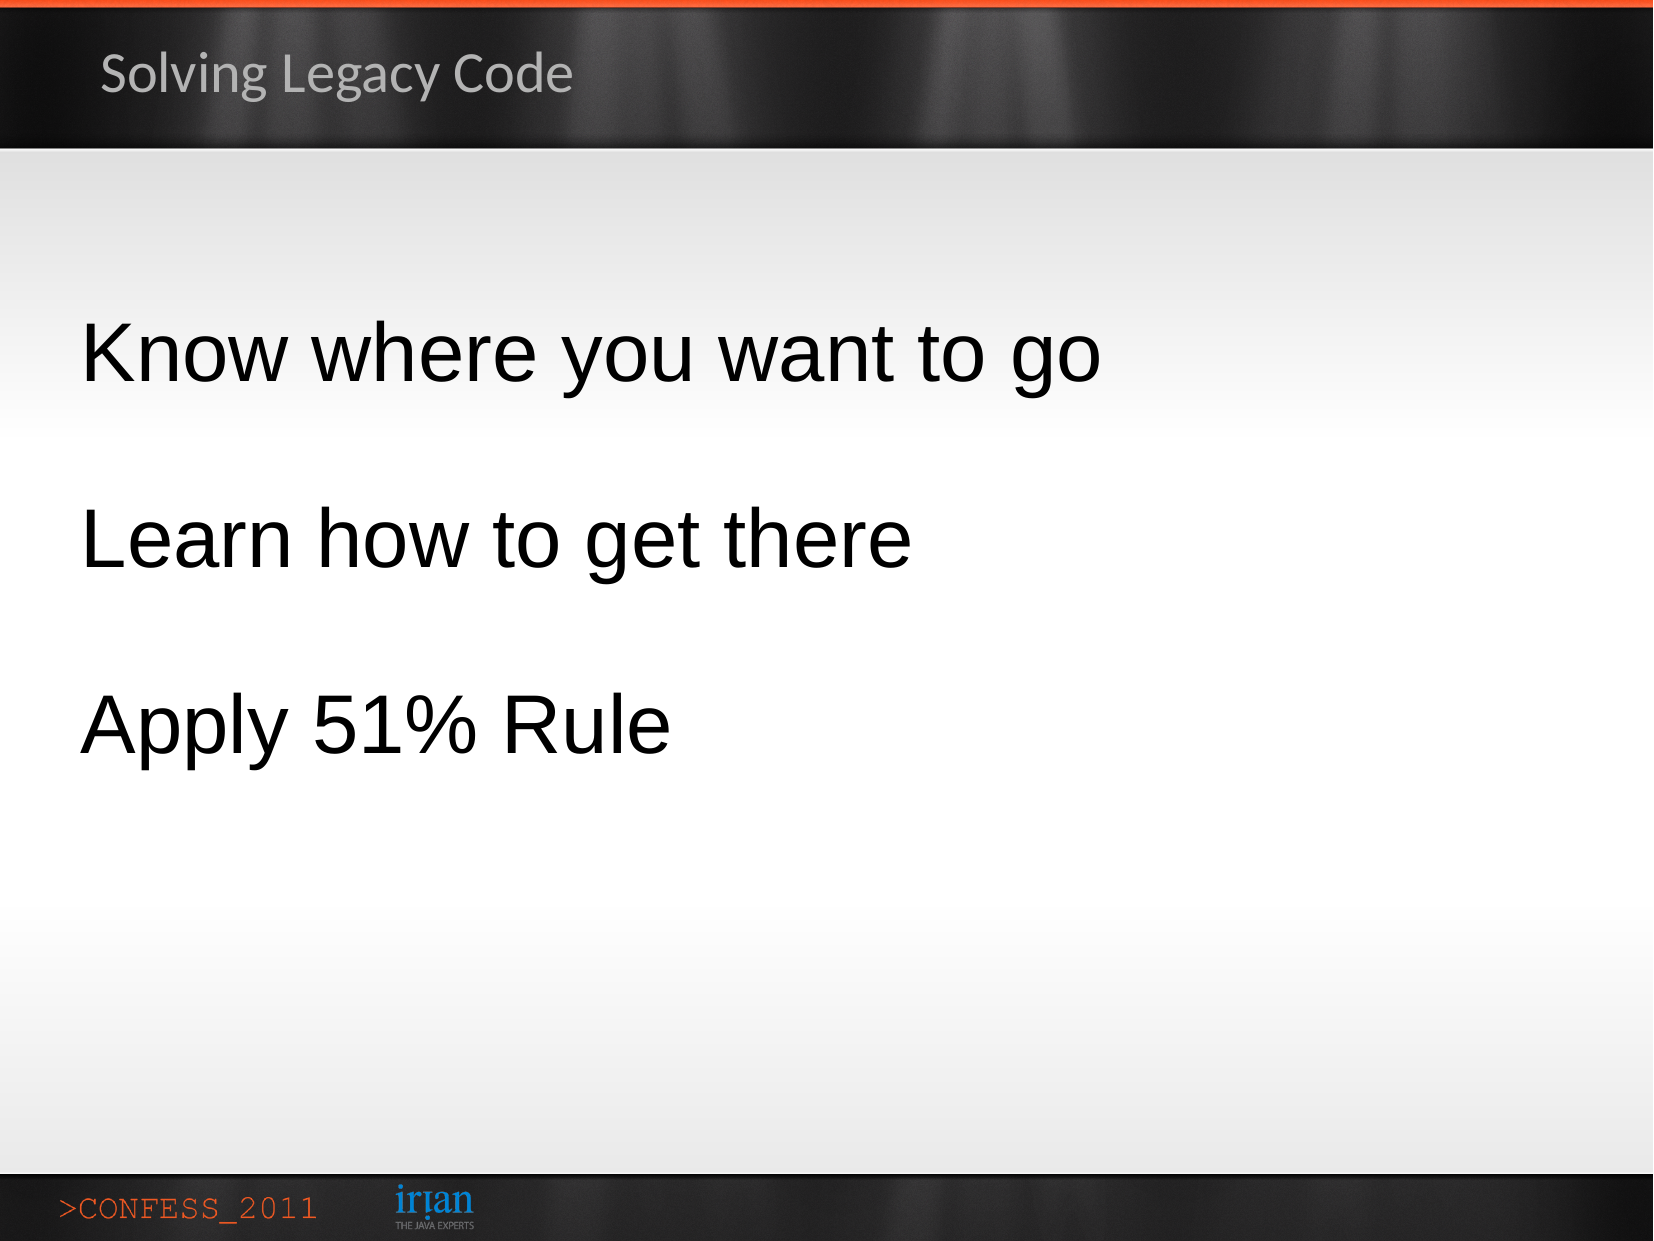

# Solving Legacy Code
Know where you want to go
Learn how to get there
Apply 51% Rule